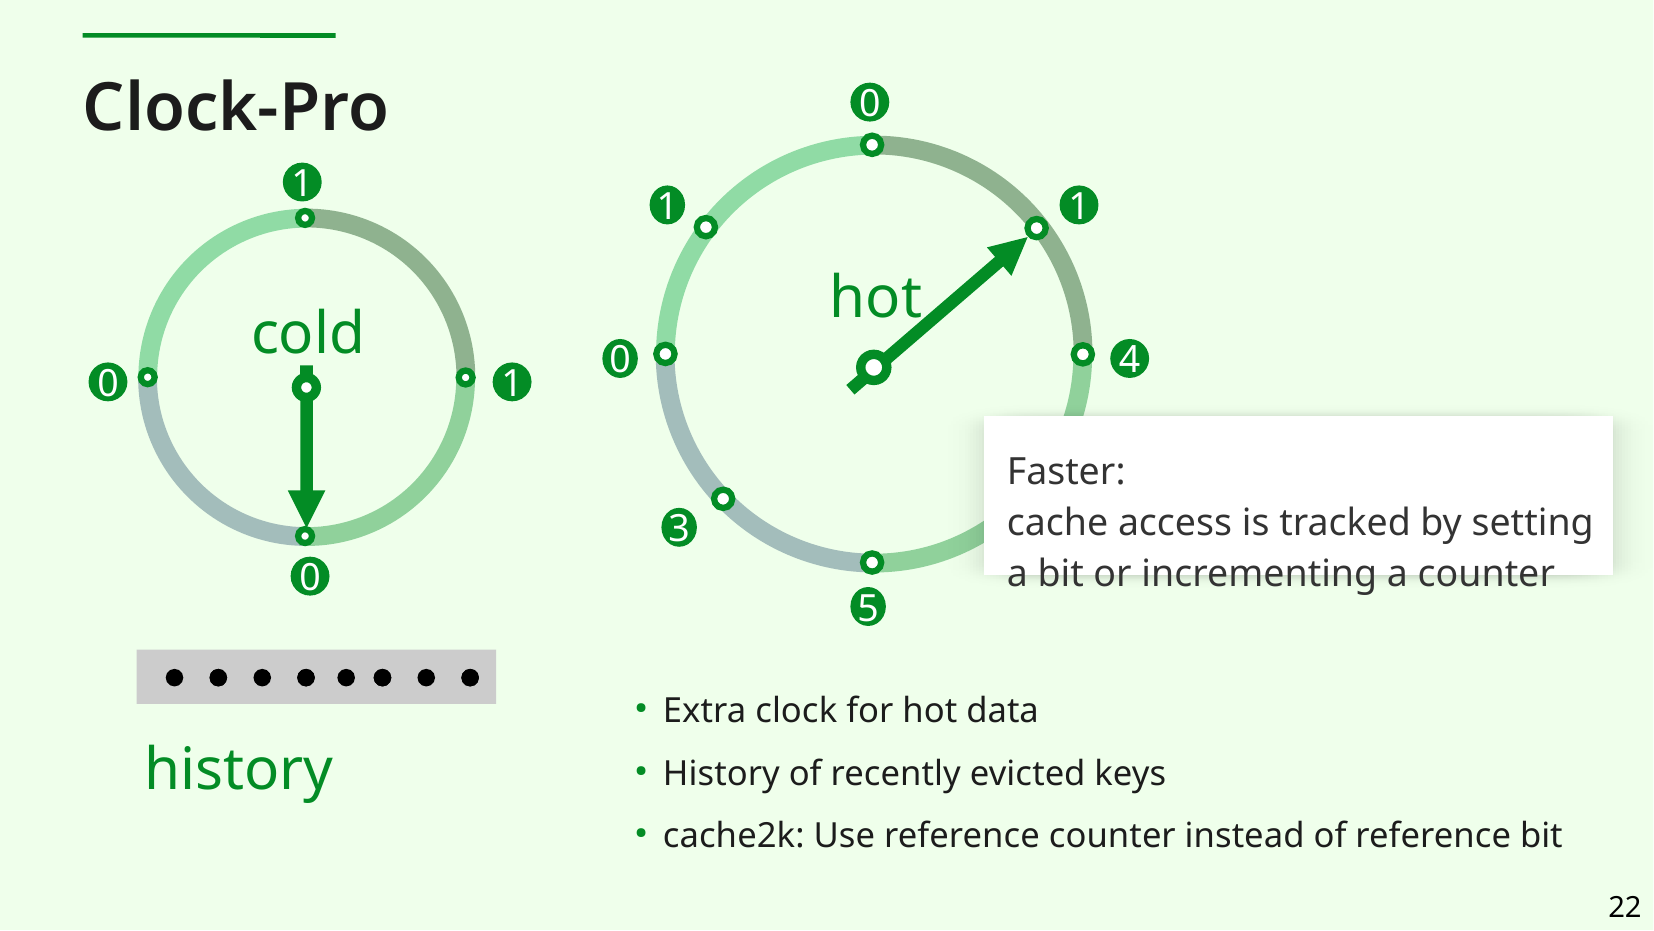

# Clock-Pro
0
1
1
1
hot
cold
0
4
0
1
Faster:
cache access is tracked by setting a bit or incrementing a counter
3
0
0
5
Extra clock for hot data
History of recently evicted keys
cache2k: Use reference counter instead of reference bit
history
22